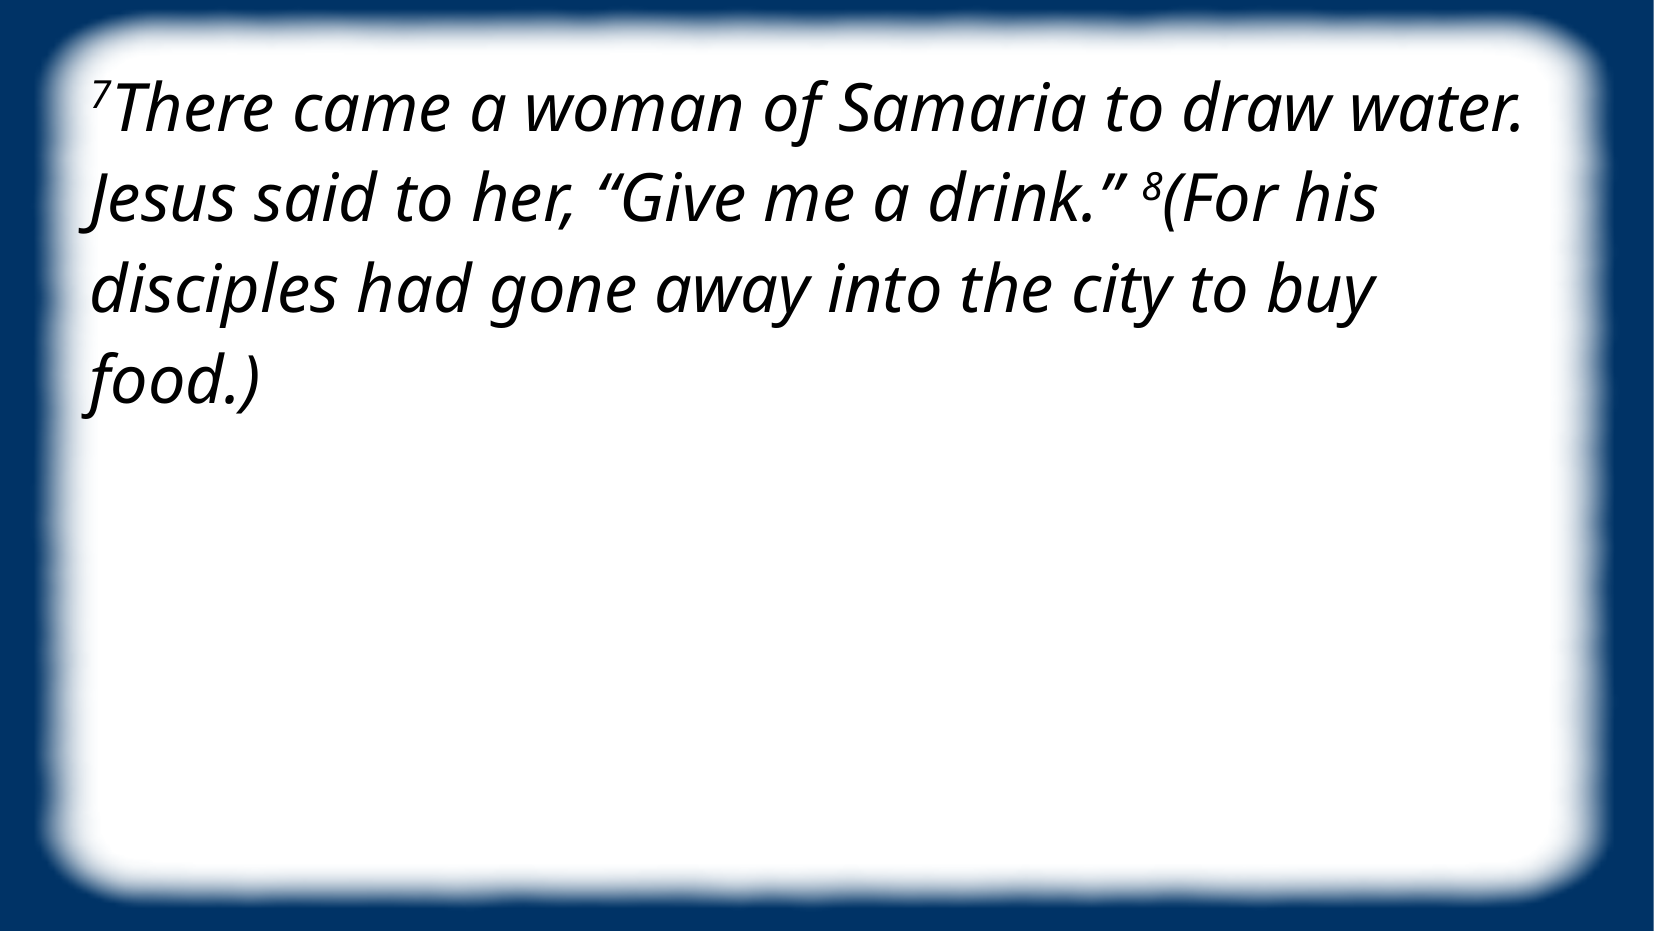

7There came a woman of Samaria to draw water. Jesus said to her, “Give me a drink.” 8(For his disciples had gone away into the city to buy food.)